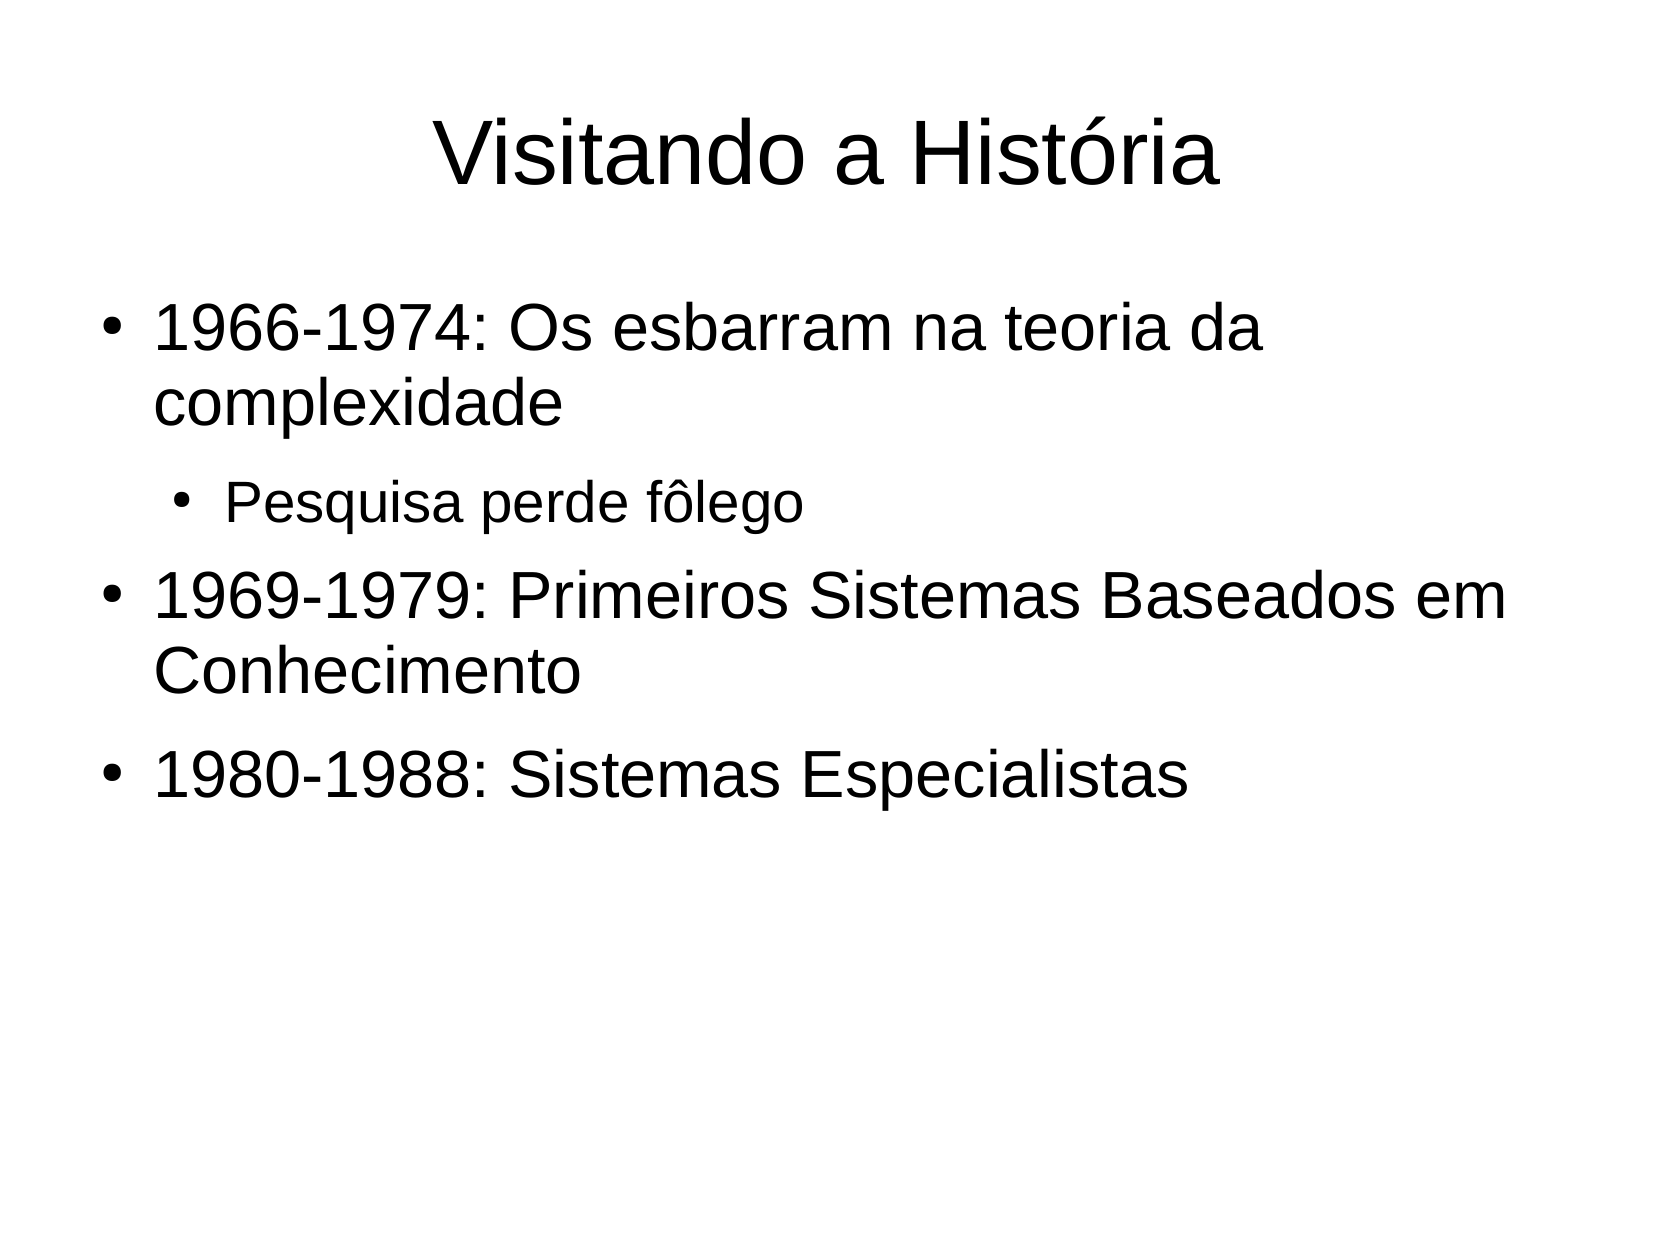

# Visitando a História
1966-1974: Os esbarram na teoria da complexidade
Pesquisa perde fôlego
1969-1979: Primeiros Sistemas Baseados em Conhecimento
1980-1988: Sistemas Especialistas